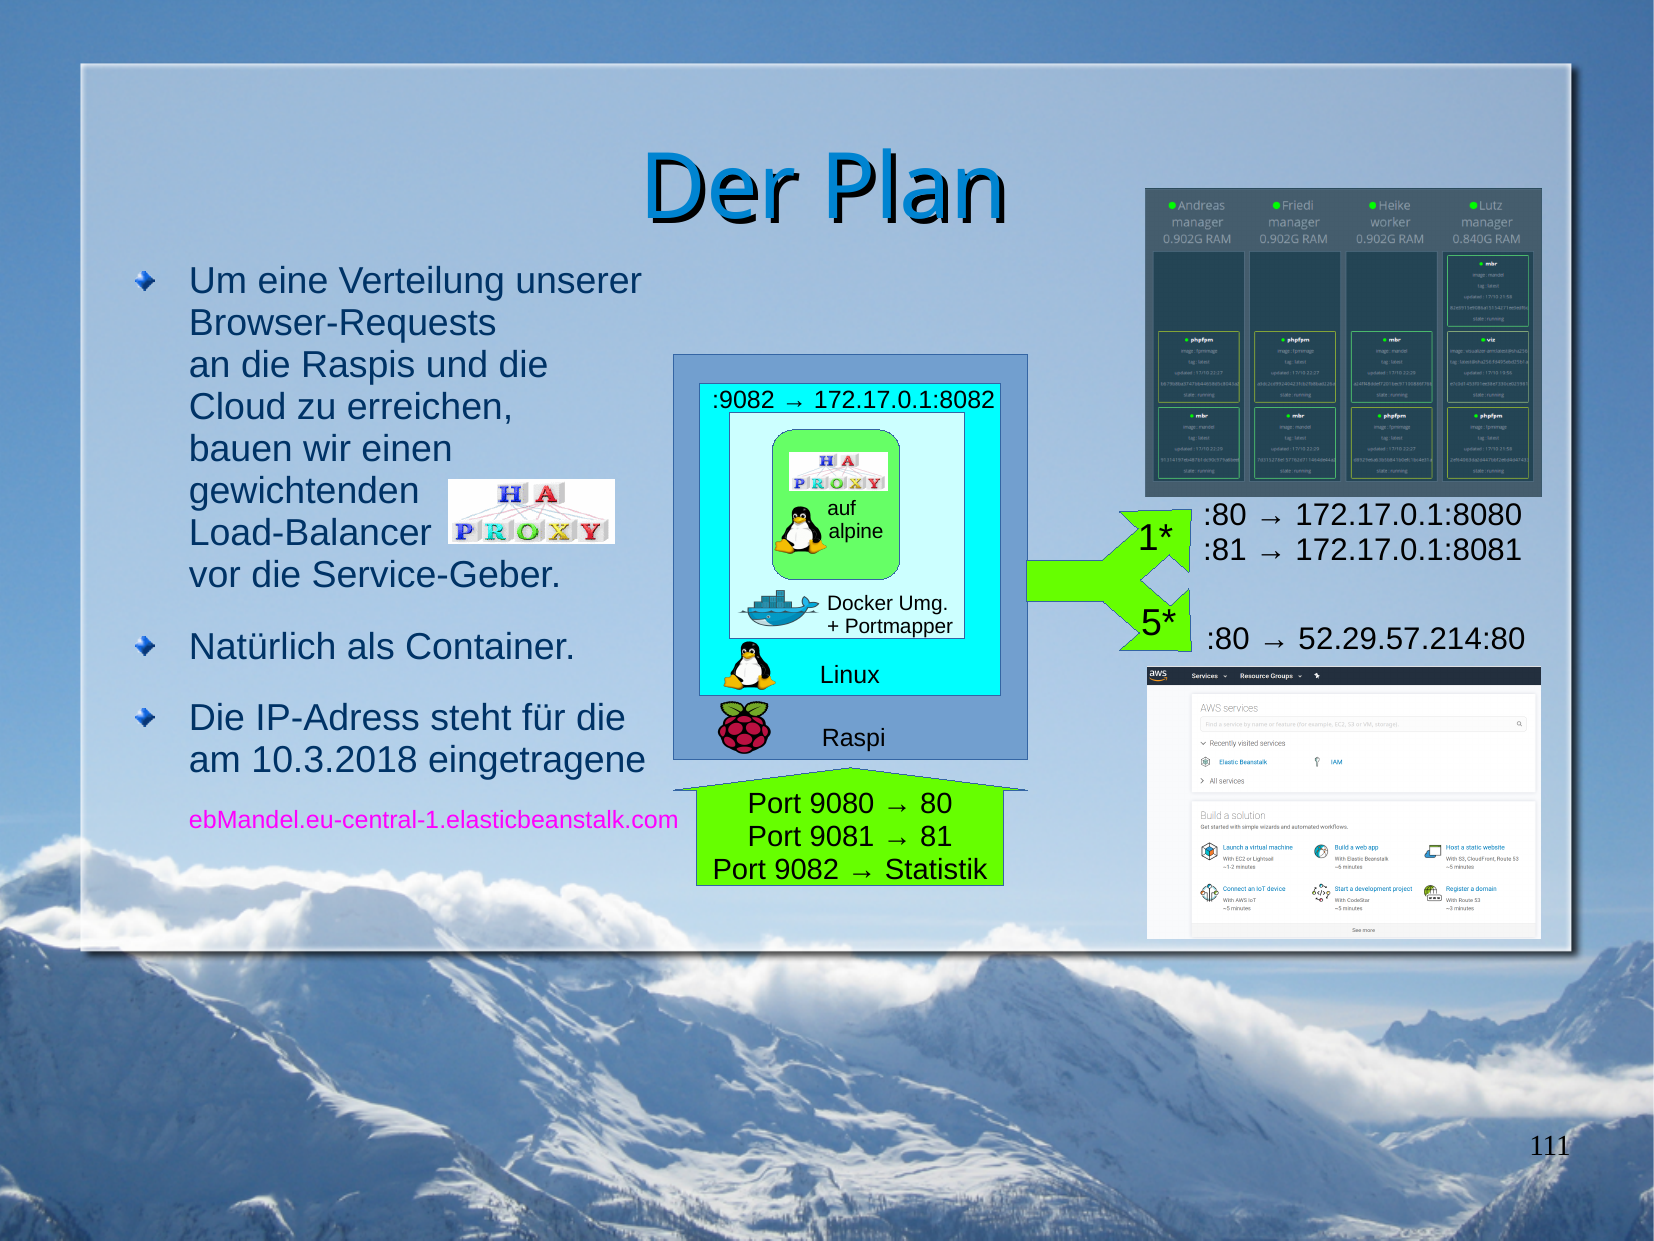

# Der Plan
Um eine Verteilung unserer Browser-Requests
an die Raspis und die
Cloud zu erreichen,
bauen wir einen
gewichtenden
Load-Balancer
vor die Service-Geber.
Natürlich als Container.
Die IP-Adress steht für die
am 10.3.2018 eingetragene
ebMandel.eu-central-1.elasticbeanstalk.com
 Raspi
:9082 → 172.17.0.1:8082
Linux
 auf
 alpine
:80 → 172.17.0.1:8080
:81 → 172.17.0.1:8081
1*
Docker Umg.
+ Portmapper
5*
:80 → 52.29.57.214:80
Port 9080 → 80
Port 9081 → 81
Port 9082 → Statistik
111